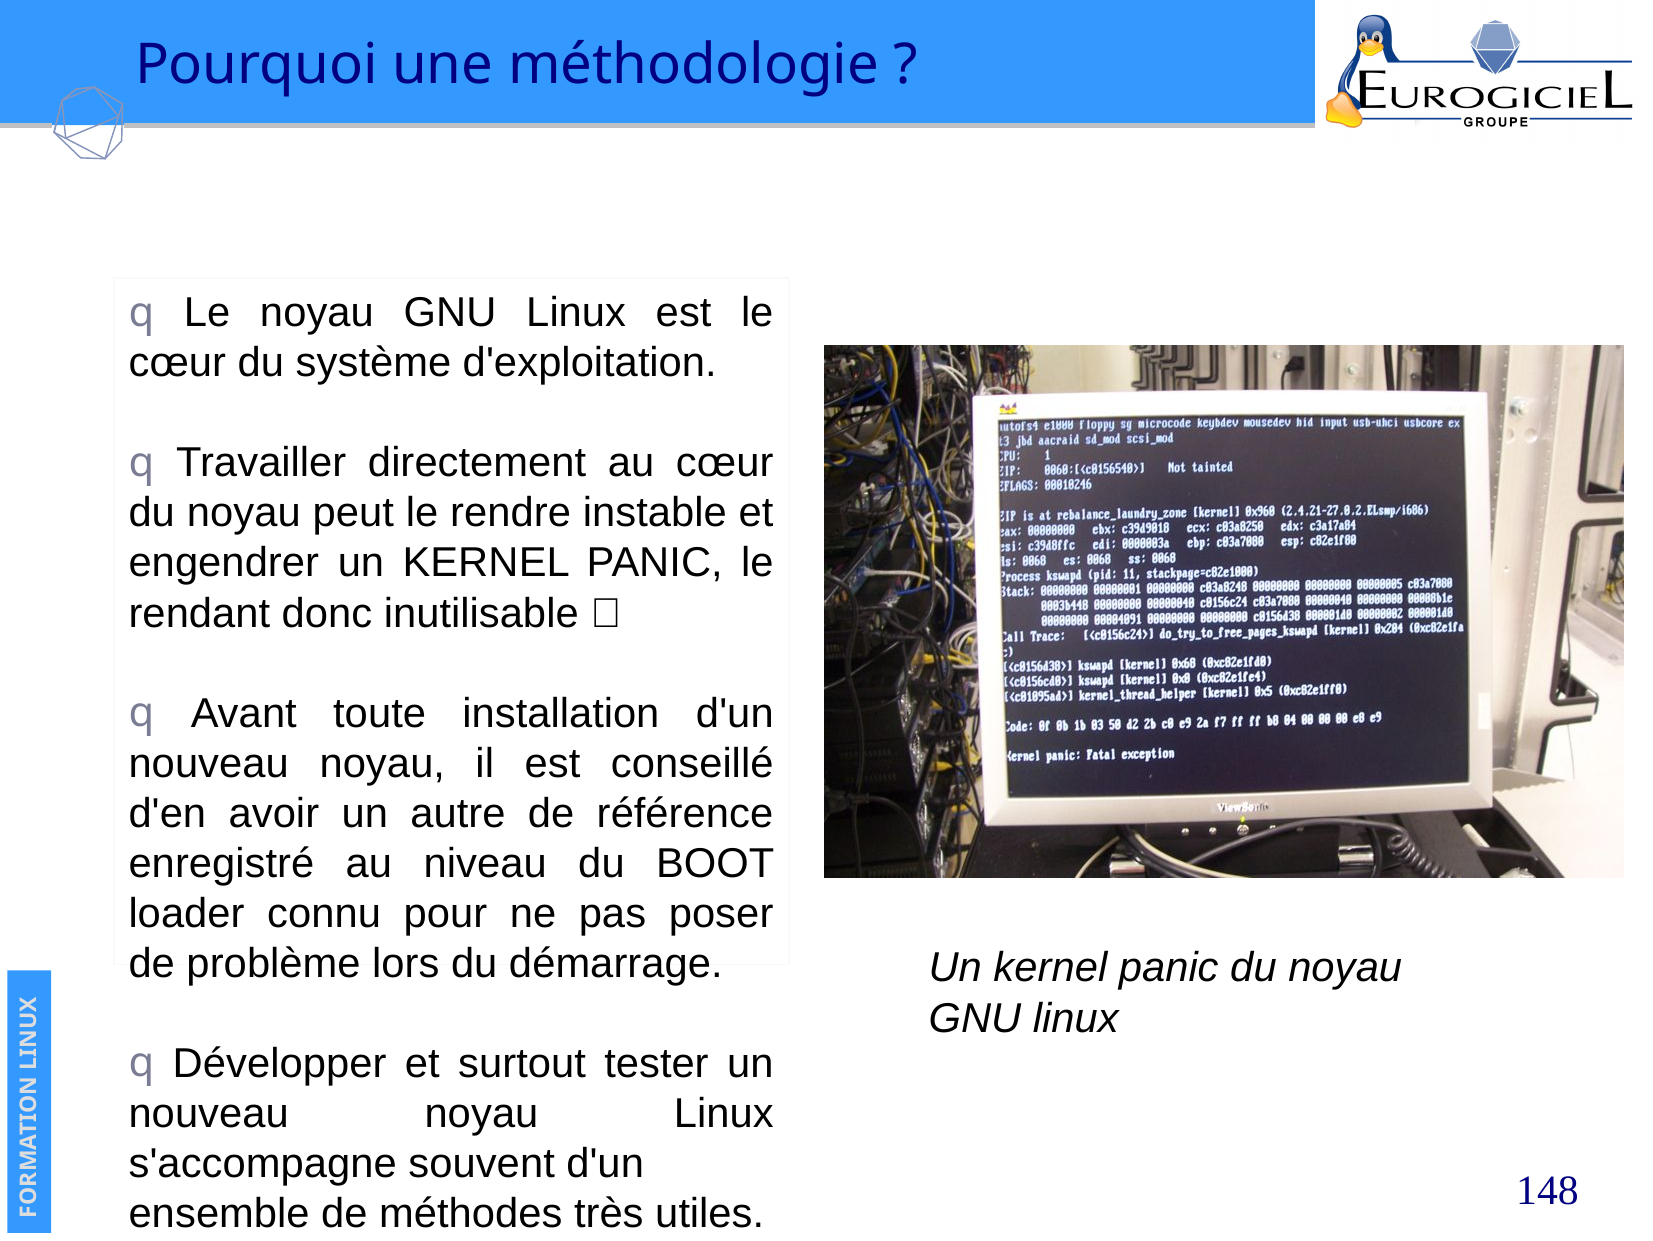

# Pourquoi une méthodologie ?
 Le noyau GNU Linux est le cœur du système d'exploitation.
 Travailler directement au cœur du noyau peut le rendre instable et engendrer un KERNEL PANIC, le rendant donc inutilisable 
 Avant toute installation d'un nouveau noyau, il est conseillé d'en avoir un autre de référence enregistré au niveau du BOOT loader connu pour ne pas poser de problème lors du démarrage.
 Développer et surtout tester un nouveau noyau Linux s'accompagne souvent d'un
ensemble de méthodes très utiles.
Un kernel panic du noyau GNU linux